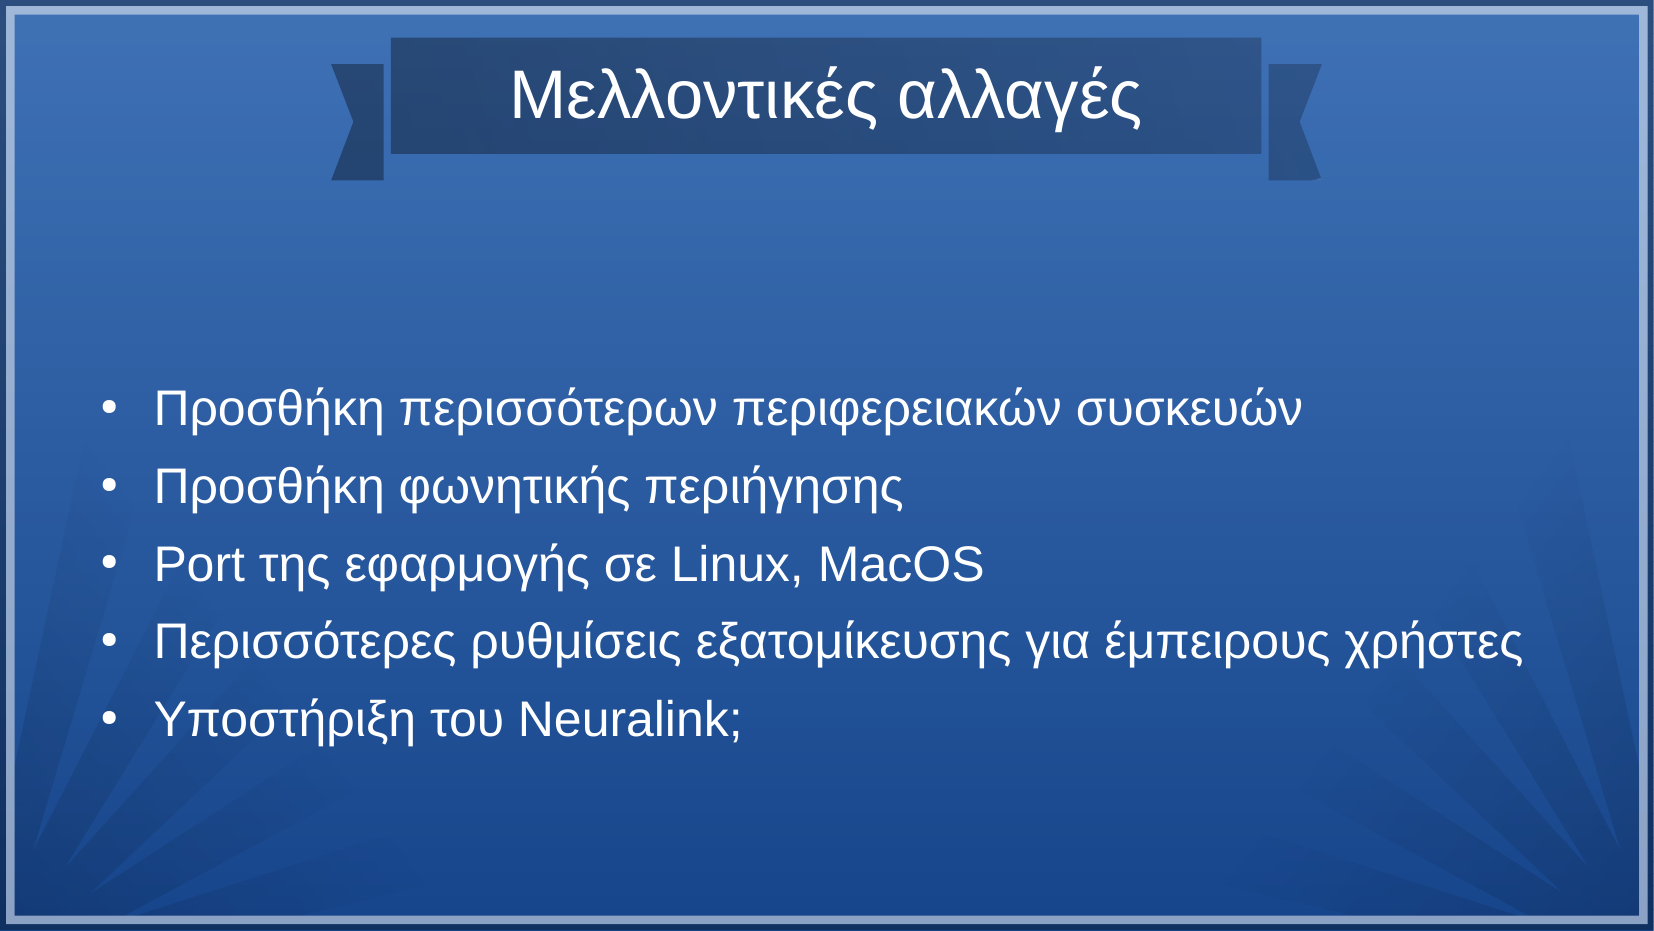

# Μελλοντικές αλλαγές
Προσθήκη περισσότερων περιφερειακών συσκευών
Προσθήκη φωνητικής περιήγησης
Port της εφαρμογής σε Linux, MacOS
Περισσότερες ρυθμίσεις εξατομίκευσης για έμπειρους χρήστες
Υποστήριξη του Neuralink;